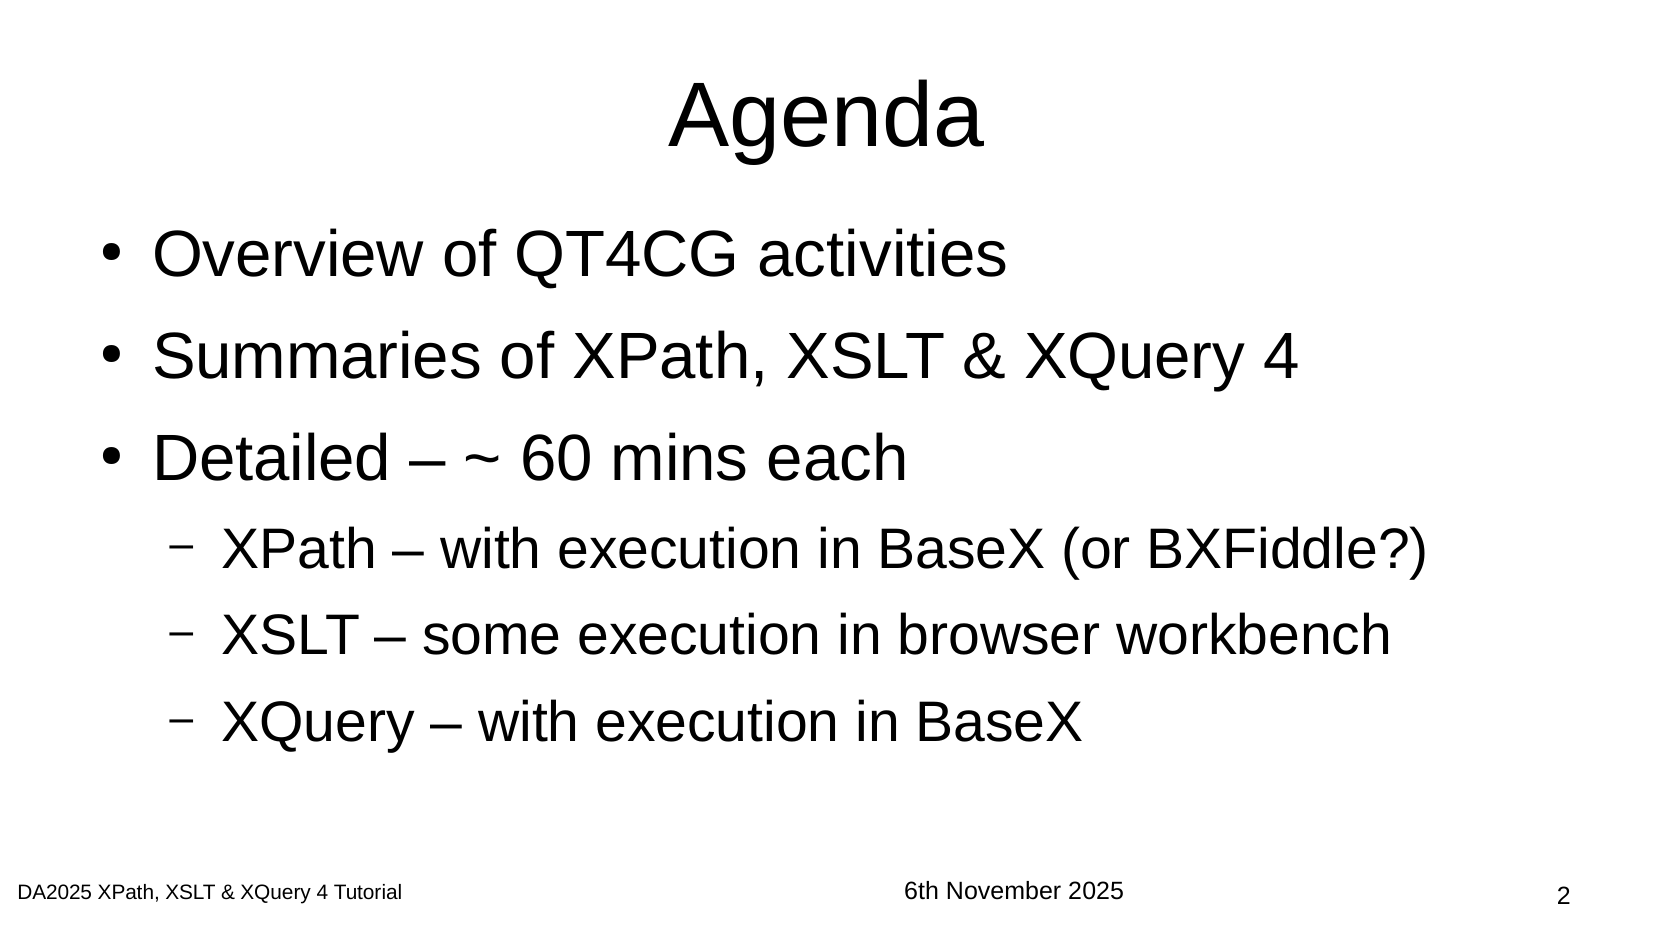

# Agenda
Overview of QT4CG activities
Summaries of XPath, XSLT & XQuery 4
Detailed – ~ 60 mins each
XPath – with execution in BaseX (or BXFiddle?)
XSLT – some execution in browser workbench
XQuery – with execution in BaseX
6th November 2025
DA2025 XPath, XSLT & XQuery 4 Tutorial
2